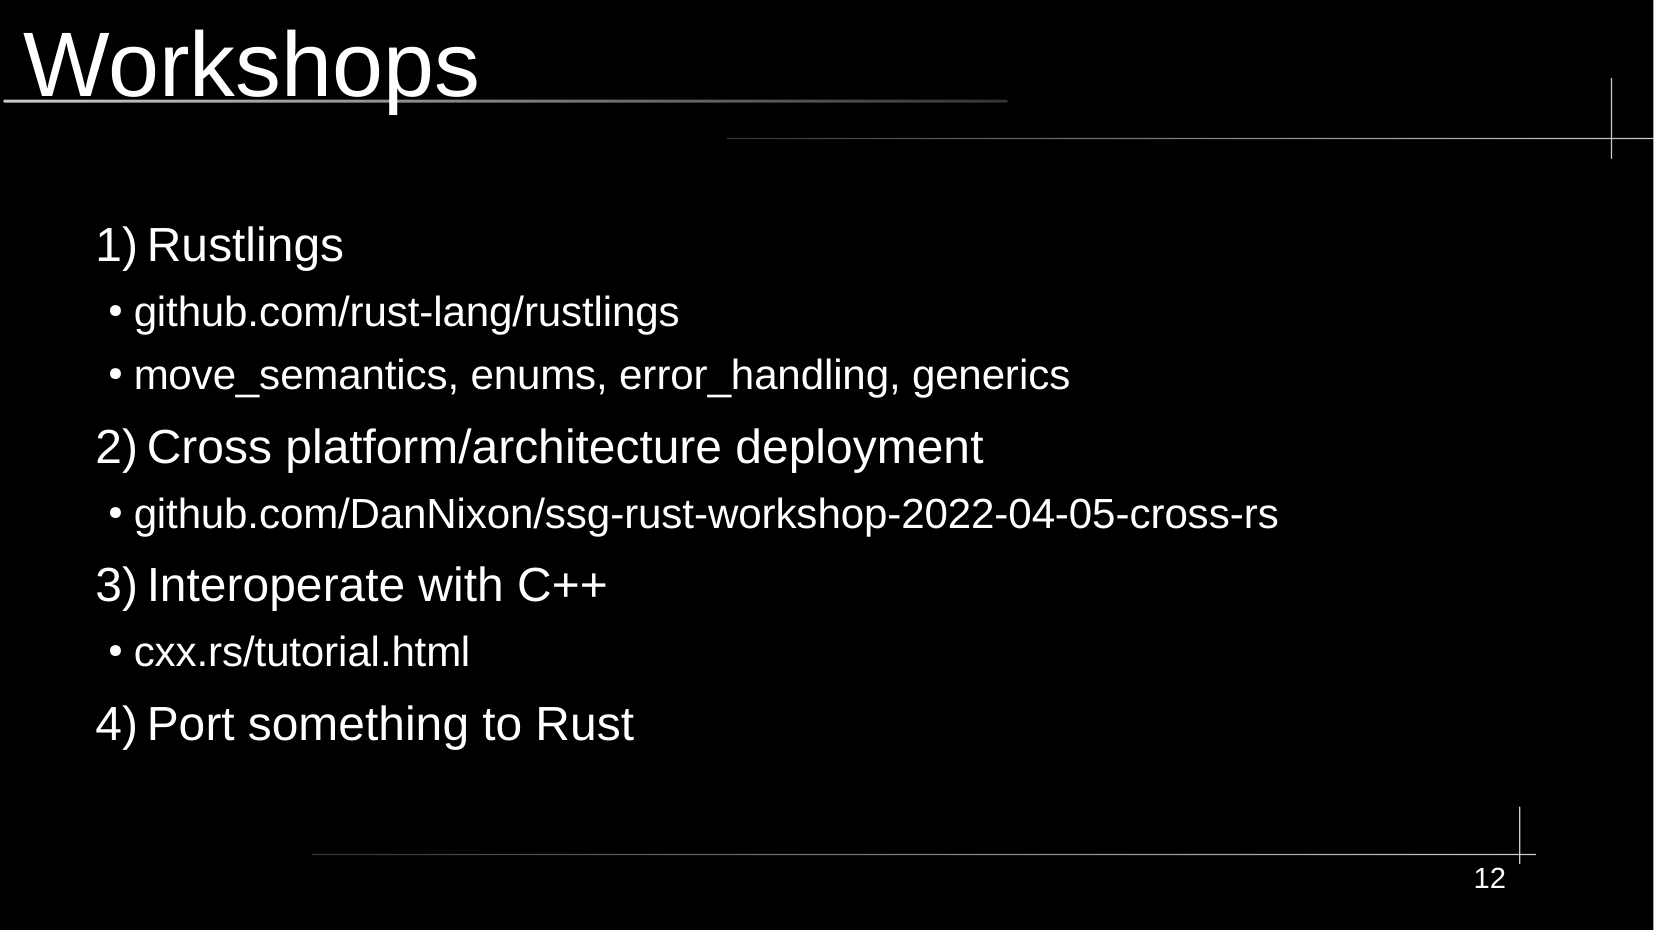

# Workshops
 Rustlings
github.com/rust-lang/rustlings
move_semantics, enums, error_handling, generics
 Cross platform/architecture deployment
github.com/DanNixon/ssg-rust-workshop-2022-04-05-cross-rs
 Interoperate with C++
cxx.rs/tutorial.html
 Port something to Rust
12